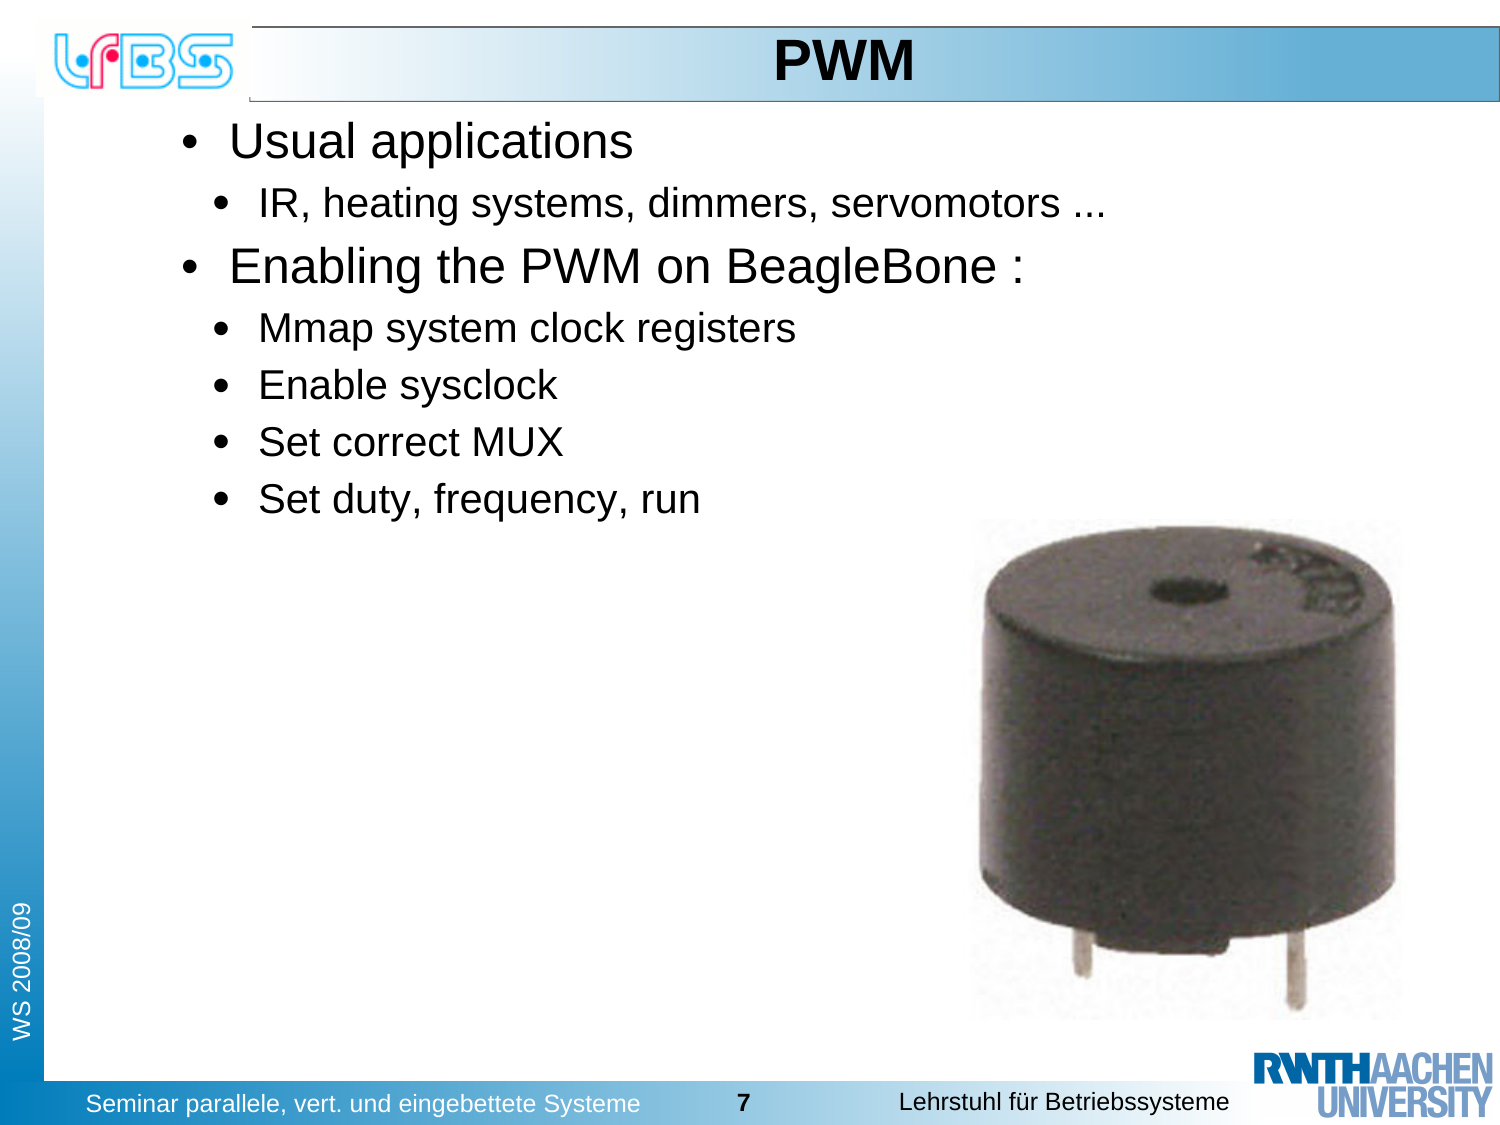

# PWM
Usual applications
IR, heating systems, dimmers, servomotors ...
Enabling the PWM on BeagleBone :
Mmap system clock registers
Enable sysclock
Set correct MUX
Set duty, frequency, run